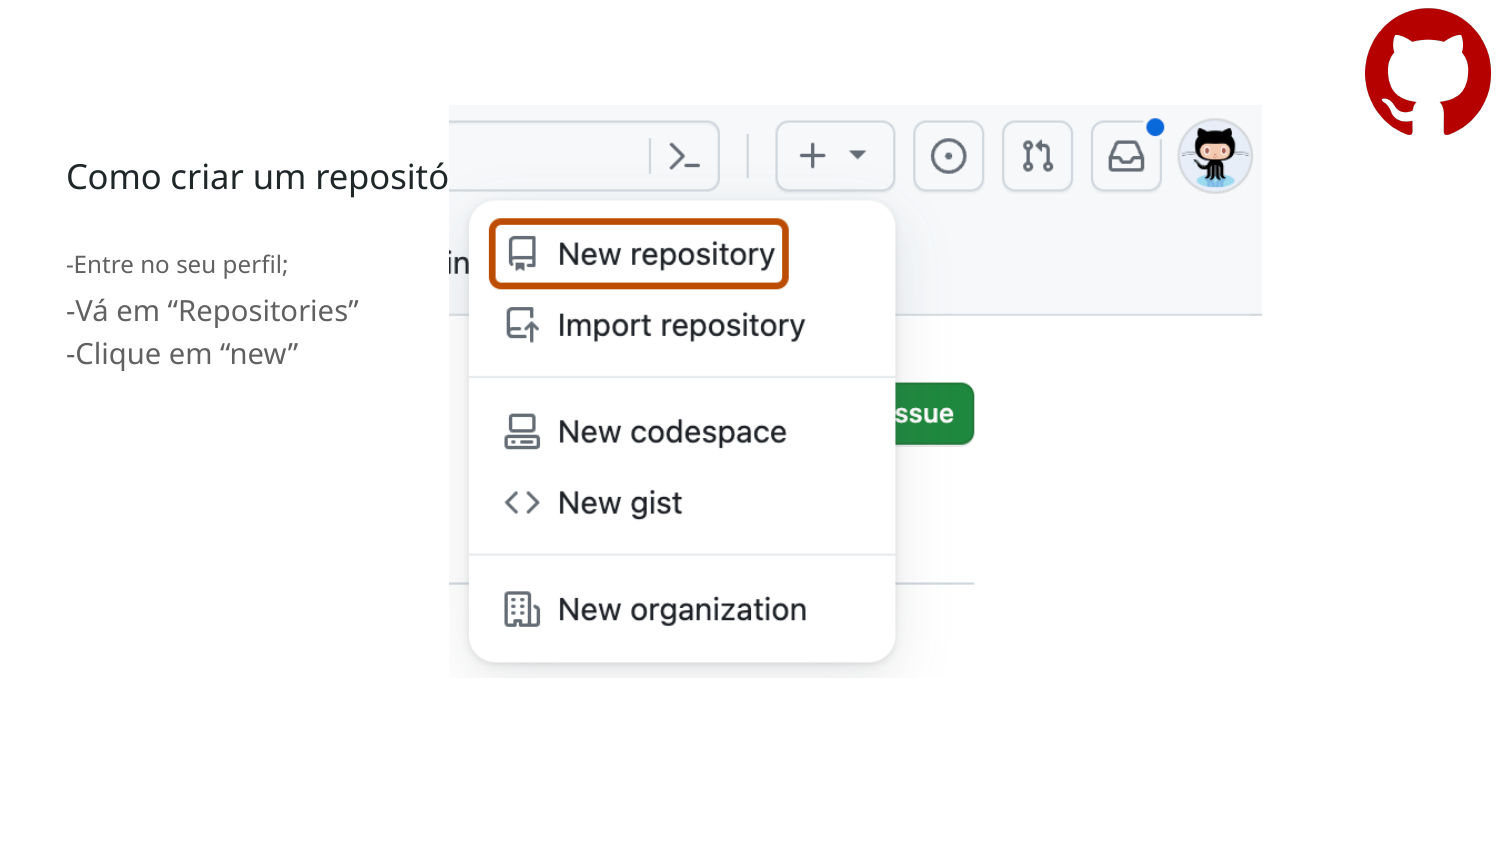

# Como criar um repositório
-Entre no seu perfil;
-Vá em “Repositories”
-Clique em “new”